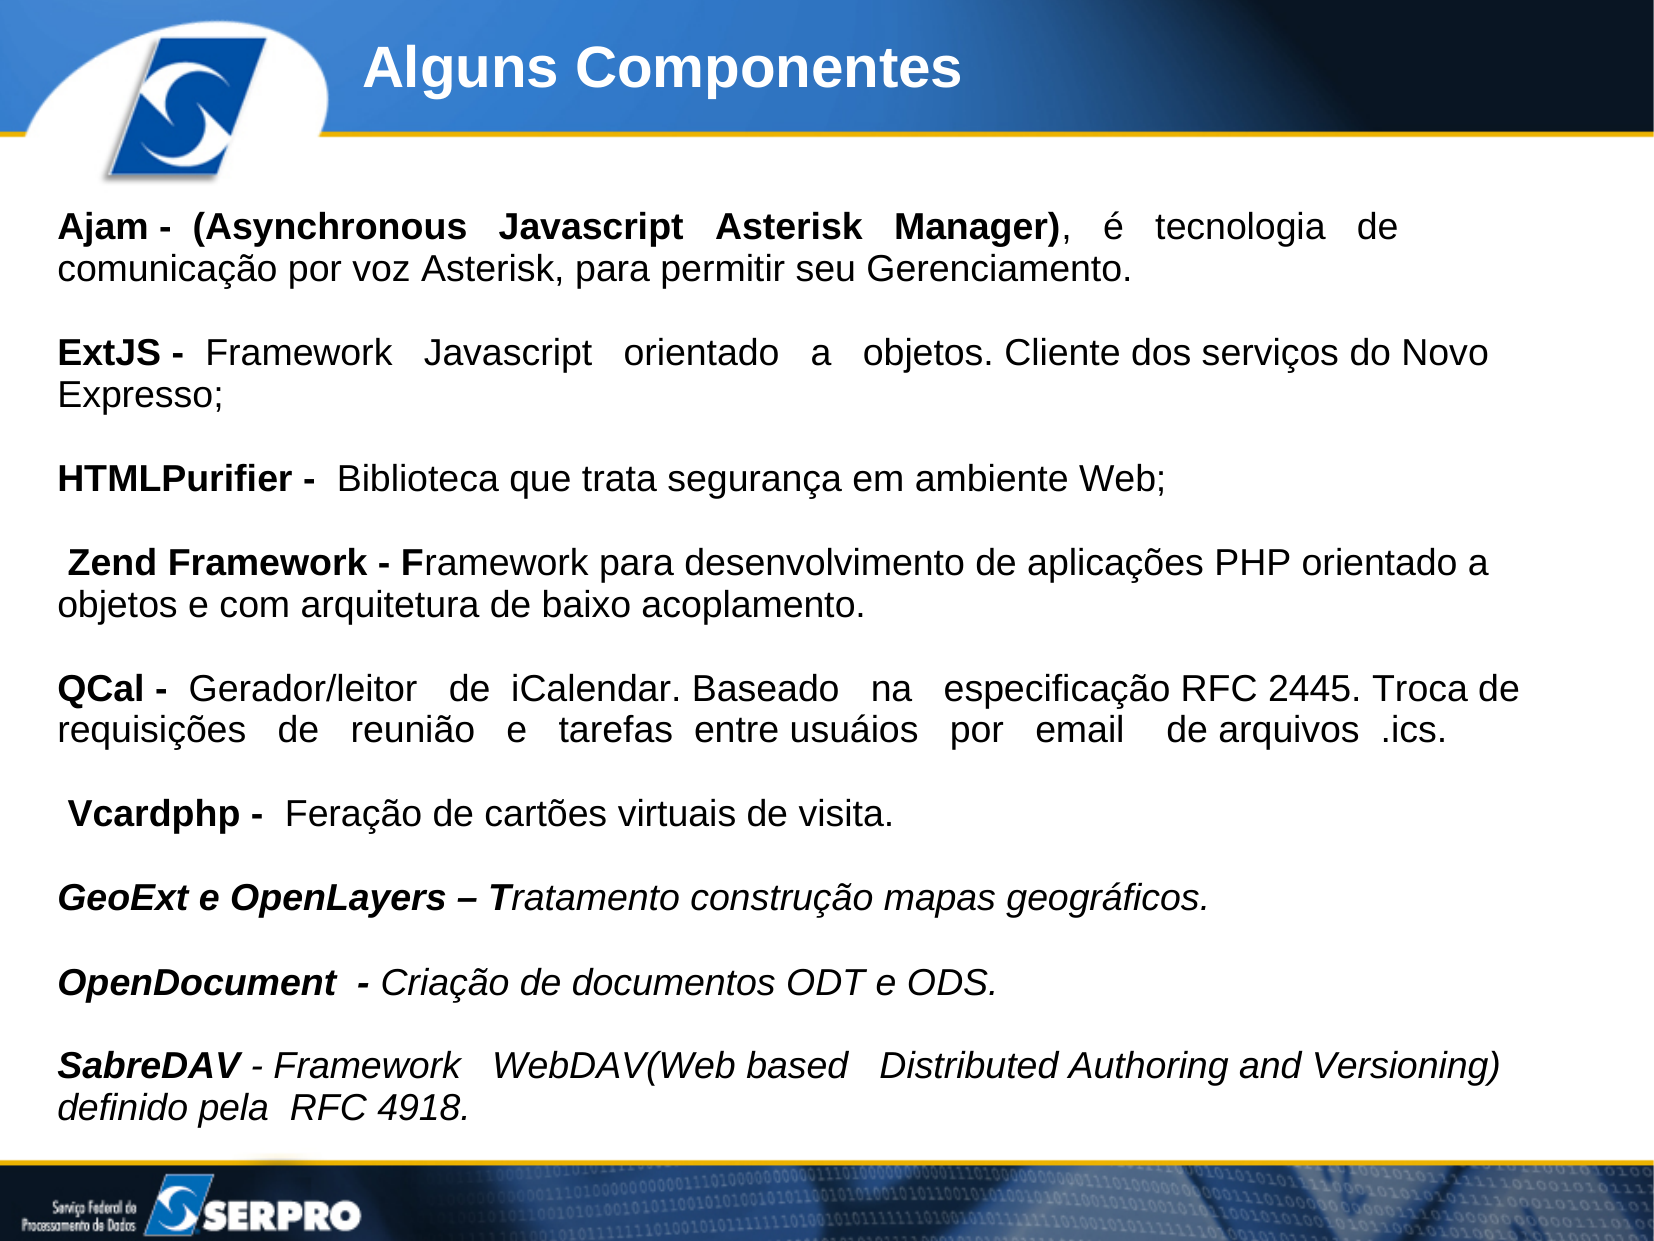

# Alguns Componentes
 Ajam - (Asynchronous Javascript Asterisk Manager), é tecnologia de
 comunicação por voz Asterisk, para permitir seu Gerenciamento.
 ExtJS - Framework Javascript orientado a objetos. Cliente dos serviços do Novo
 Expresso;
 HTMLPurifier - Biblioteca que trata segurança em ambiente Web;
 Zend Framework - Framework para desenvolvimento de aplicações PHP orientado a
 objetos e com arquitetura de baixo acoplamento.
 QCal - Gerador/leitor de iCalendar. Baseado na especificação RFC 2445. Troca de
 requisições de reunião e tarefas entre usuáios por email de arquivos .ics.
 Vcardphp - Feração de cartões virtuais de visita.
 GeoExt e OpenLayers – Tratamento construção mapas geográficos.
 OpenDocument - Criação de documentos ODT e ODS.
 SabreDAV - Framework WebDAV(Web­ based Distributed Authoring and Versioning)
 definido pela RFC 4918.